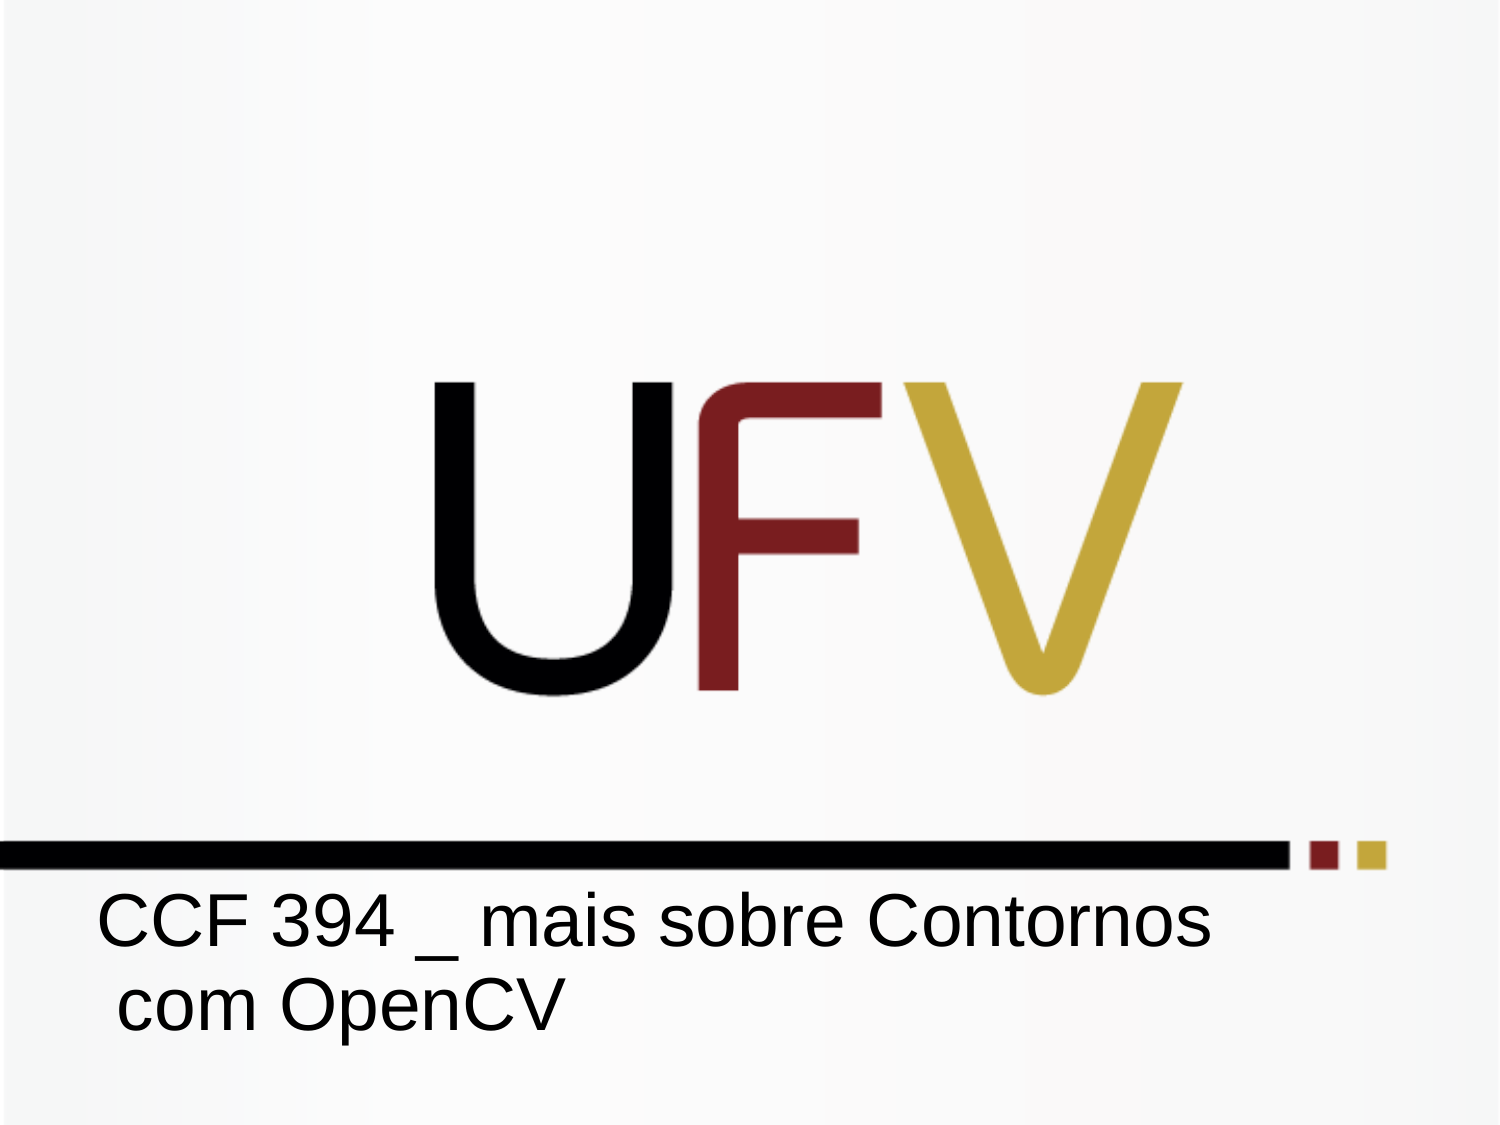

CCF 394 _ mais sobre Contornos
 com OpenCV